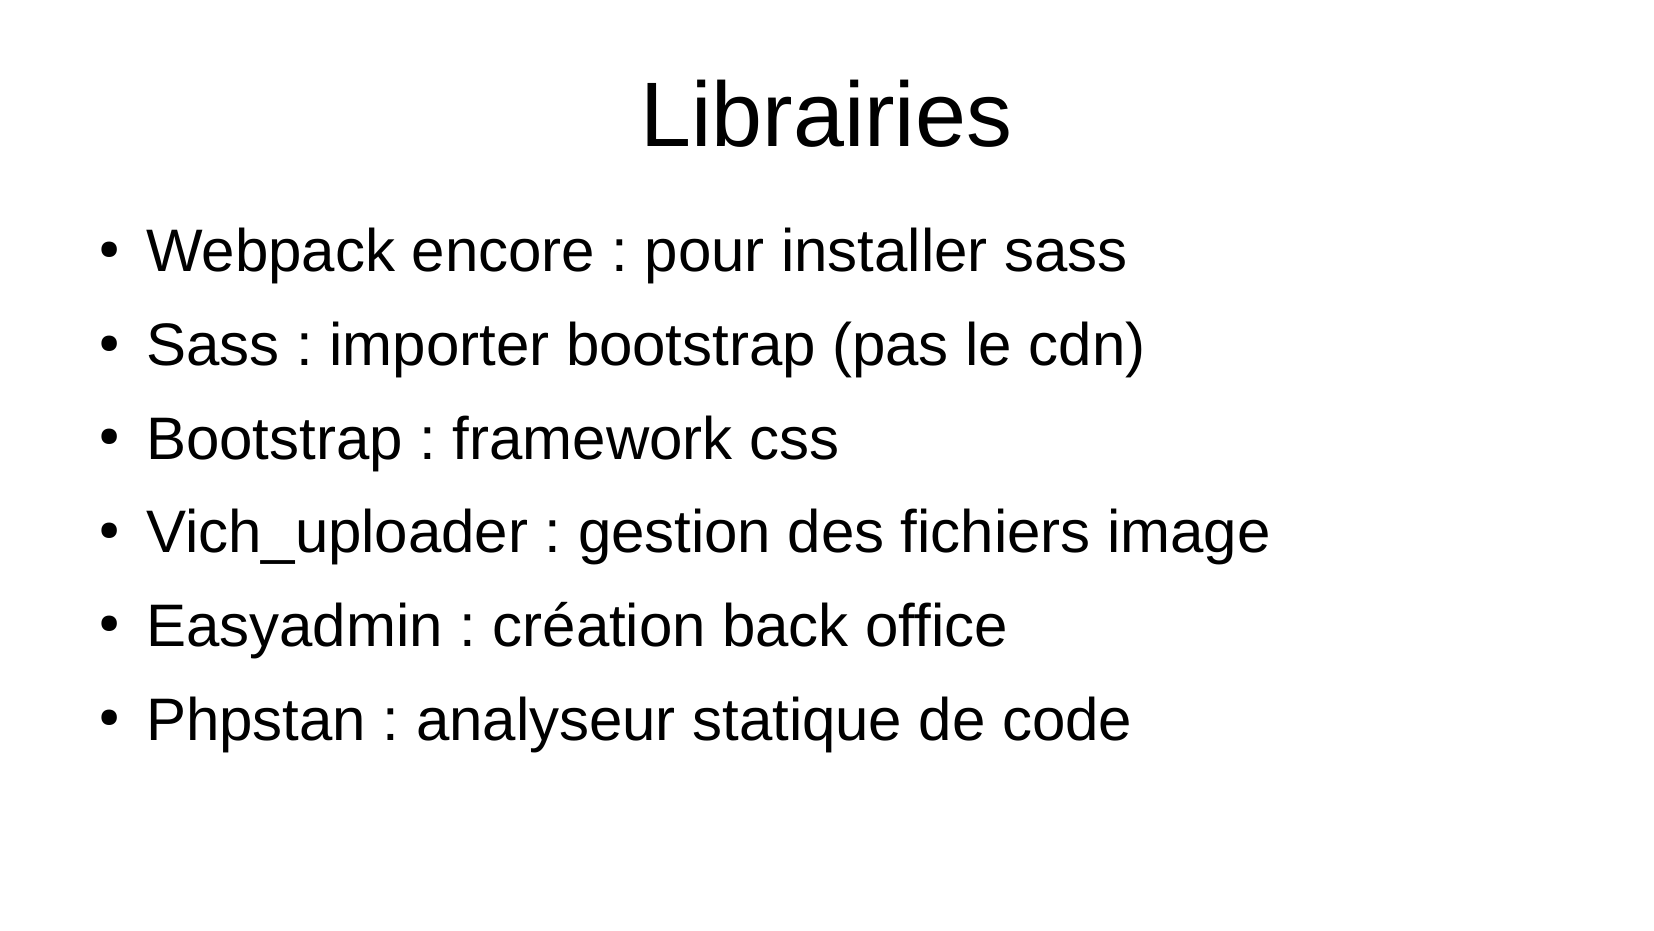

# Librairies
Webpack encore : pour installer sass
Sass : importer bootstrap (pas le cdn)
Bootstrap : framework css
Vich_uploader : gestion des fichiers image
Easyadmin : création back office
Phpstan : analyseur statique de code